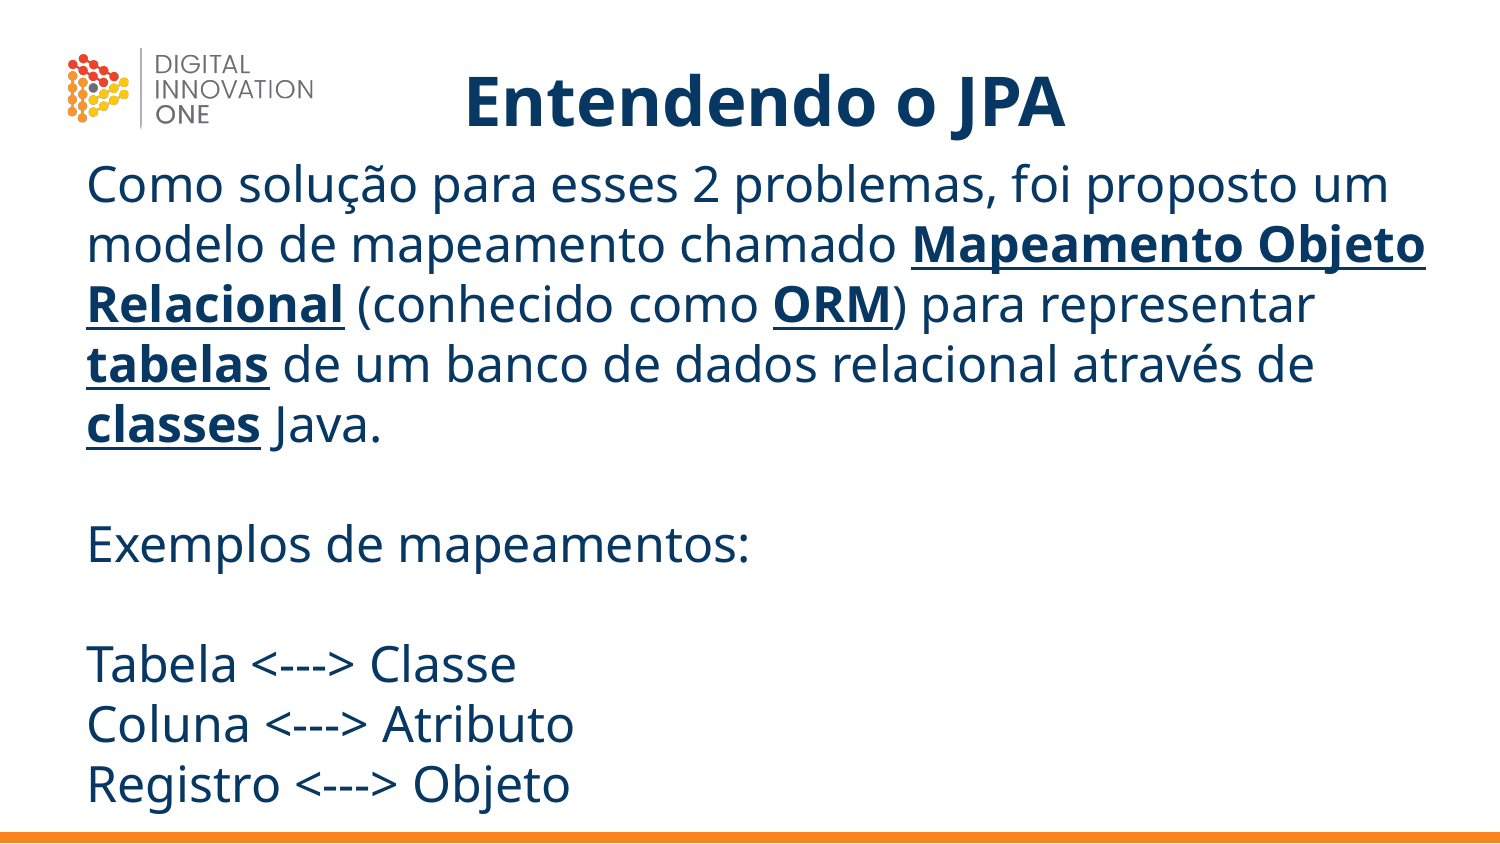

# Entendendo o JPA
Como solução para esses 2 problemas, foi proposto um modelo de mapeamento chamado Mapeamento Objeto Relacional (conhecido como ORM) para representar tabelas de um banco de dados relacional através de classes Java.
Exemplos de mapeamentos:
Tabela <---> Classe
Coluna <---> Atributo
Registro <---> Objeto